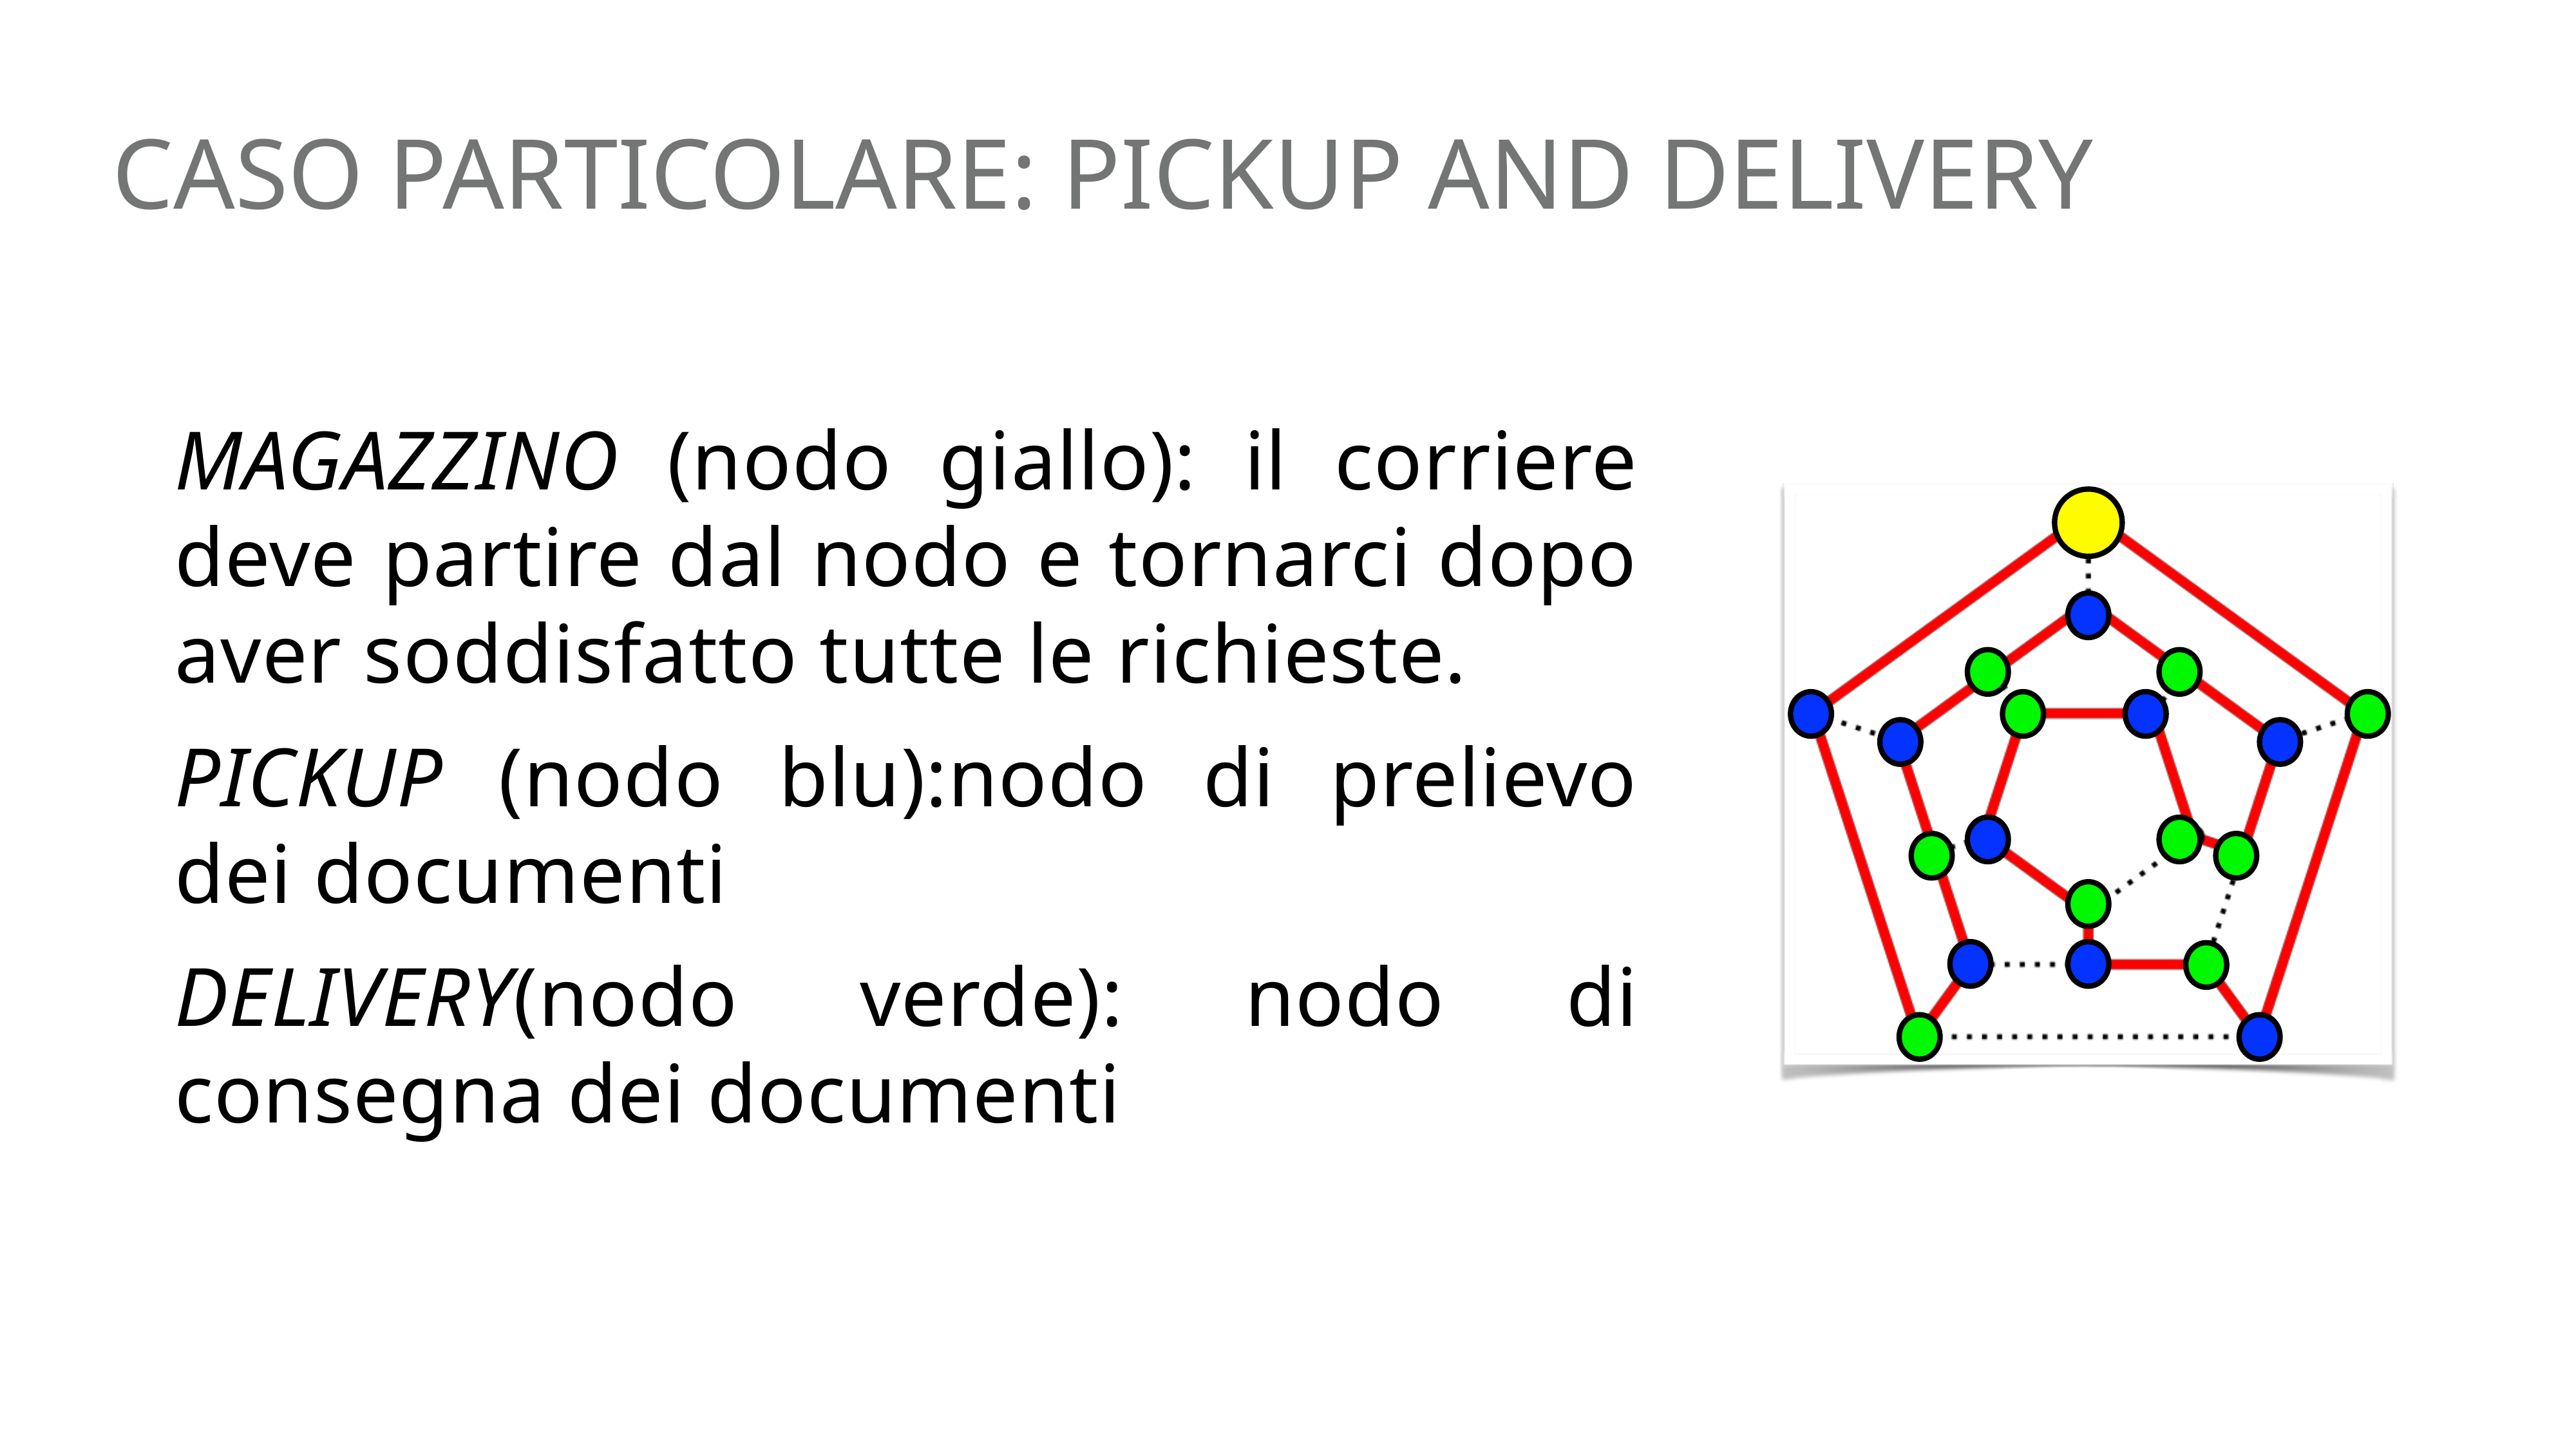

CASO PARTICOLARE: PICKUP AND DELIVERY
#
MAGAZZINO (nodo giallo): il corriere deve partire dal nodo e tornarci dopo aver soddisfatto tutte le richieste.
PICKUP (nodo blu):nodo di prelievo dei documenti
DELIVERY(nodo verde): nodo di consegna dei documenti